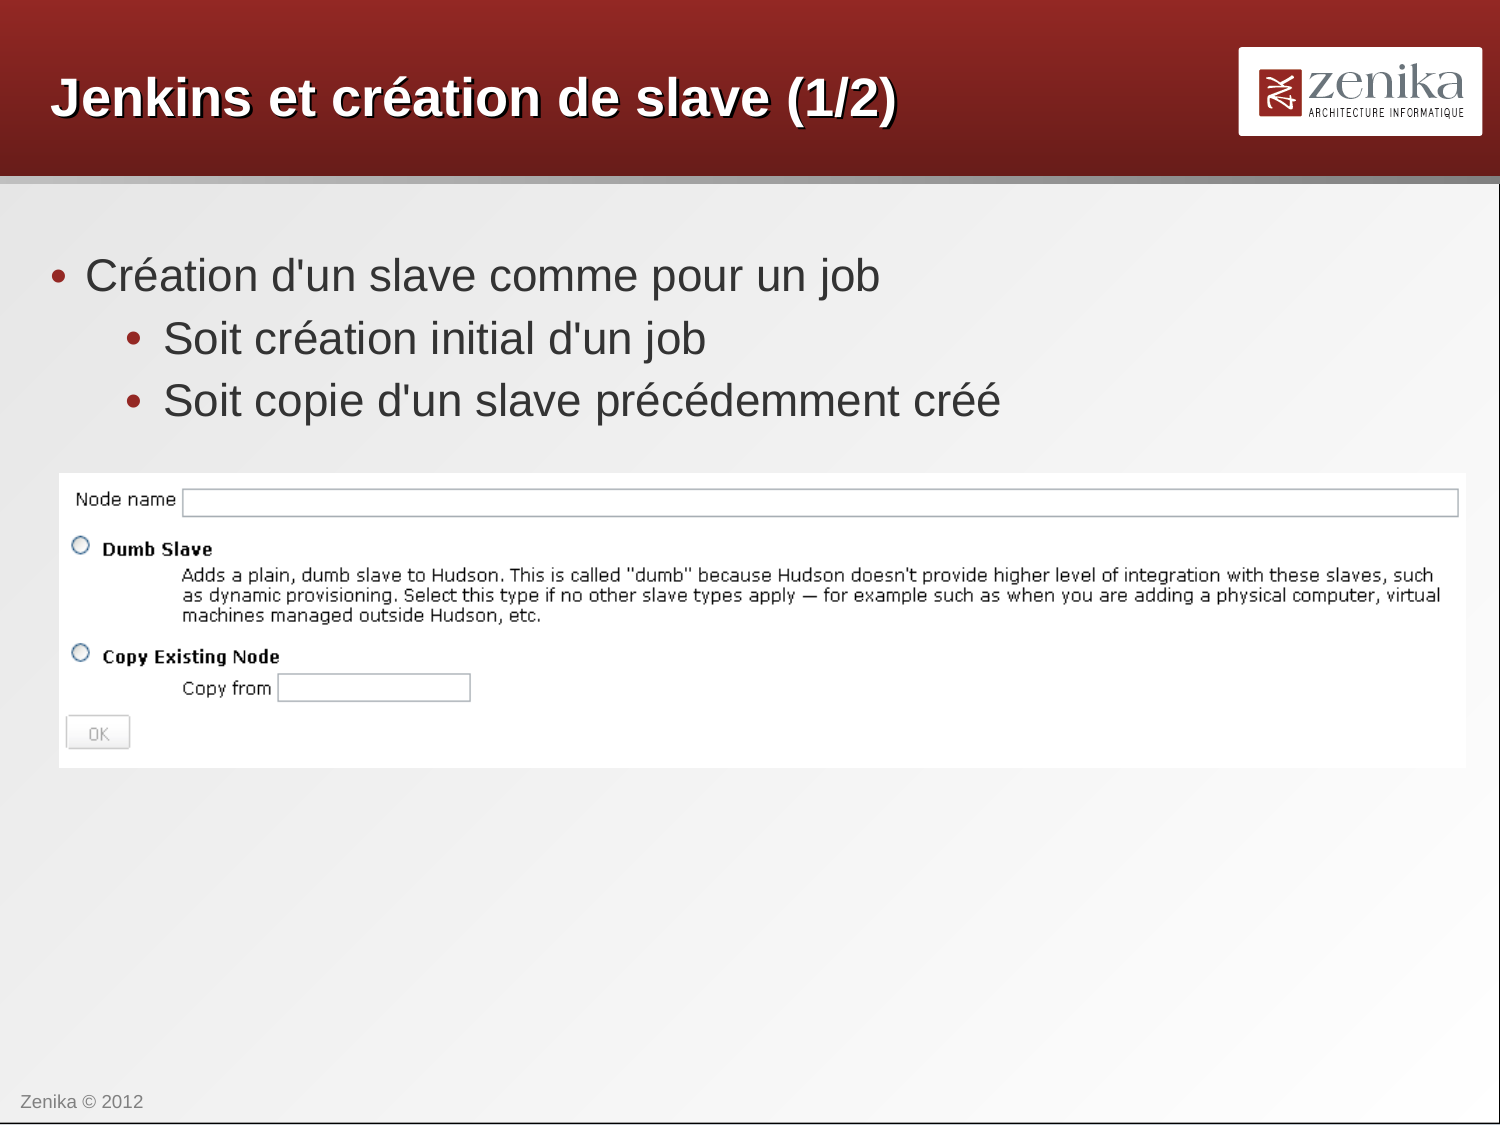

# Jenkins et création de slave (1/2)
Création d'un slave comme pour un job
Soit création initial d'un job
Soit copie d'un slave précédemment créé